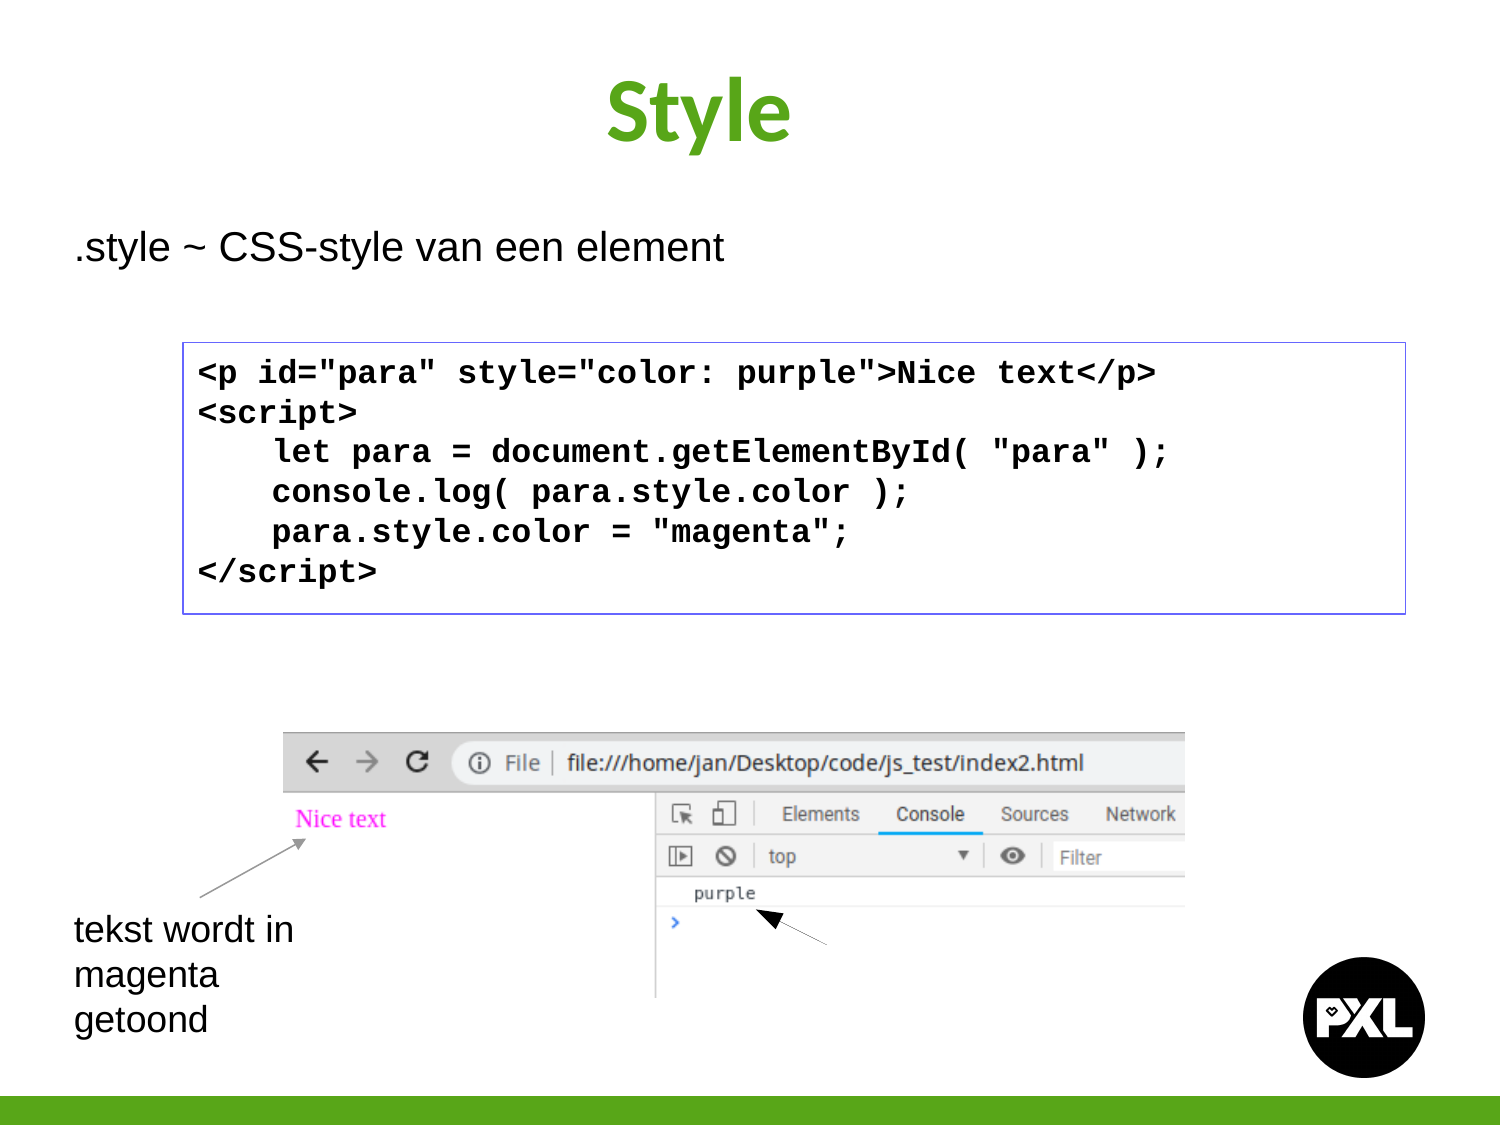

Style
.style ~ CSS-style van een element
<p id="para" style="color: purple">Nice text</p>
<script>
	let para = document.getElementById( "para" );
	console.log( para.style.color );
	para.style.color = "magenta";
</script>
tekst wordt in magenta getoond